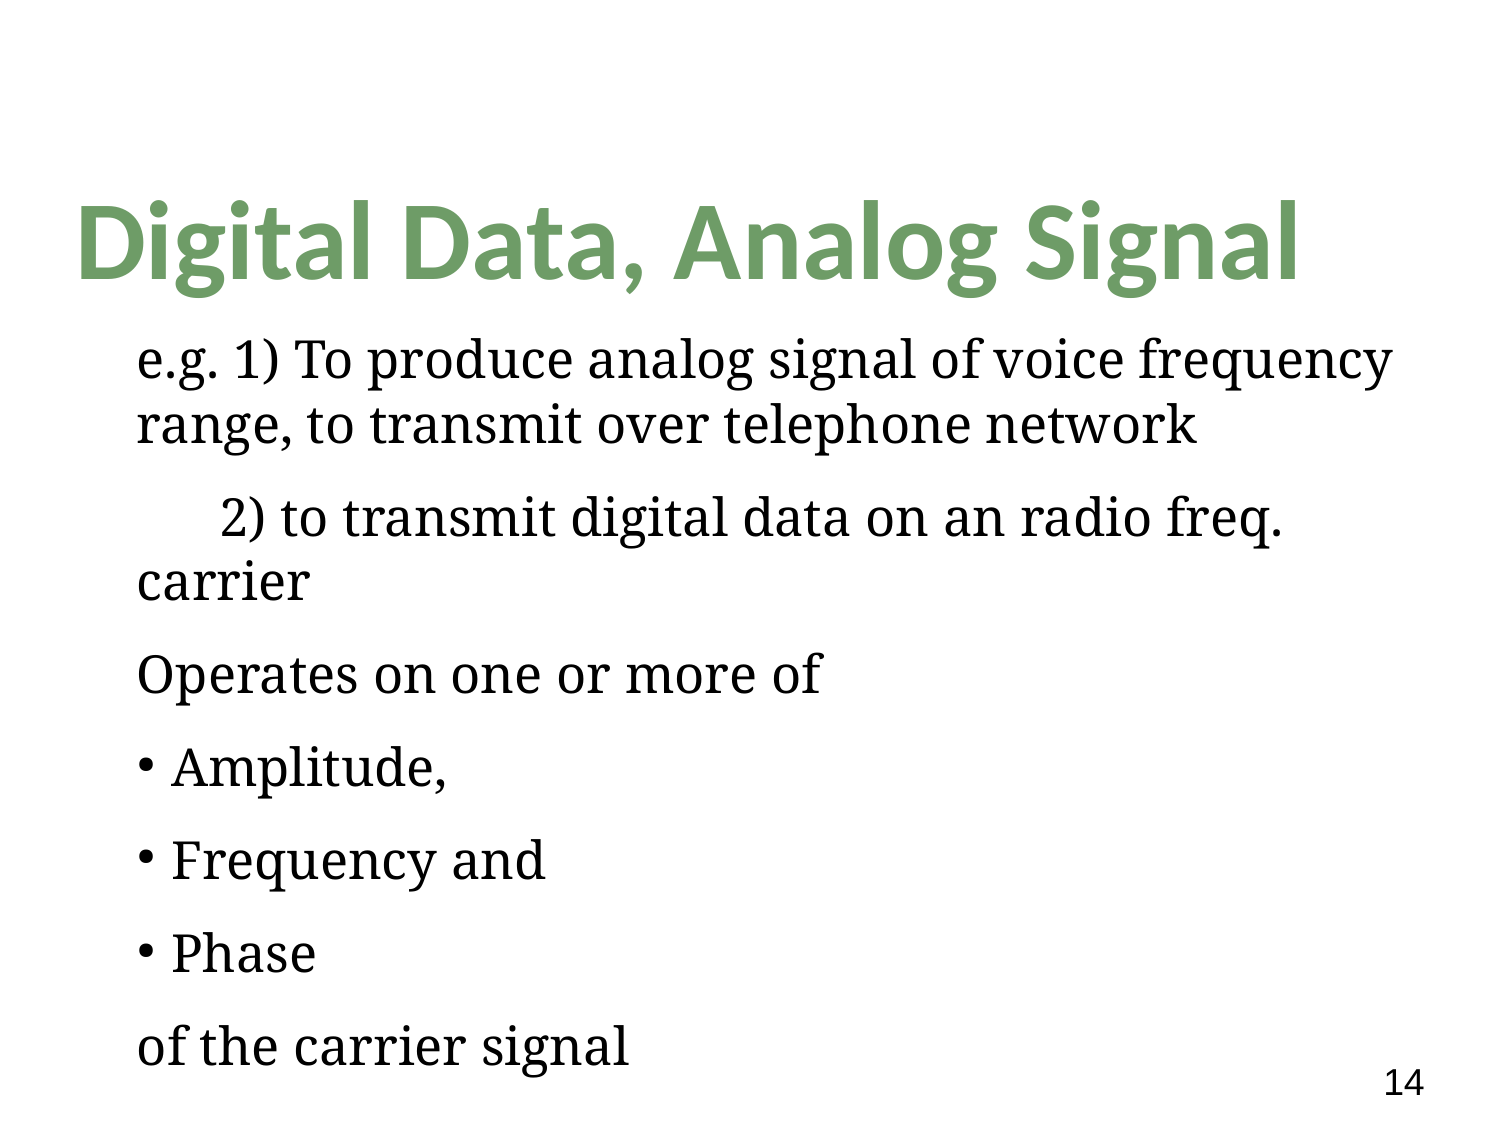

# Digital Data, Analog Signal
e.g. 1) To produce analog signal of voice frequency range, to transmit over telephone network
 2) to transmit digital data on an radio freq. carrier
Operates on one or more of
Amplitude,
Frequency and
Phase
of the carrier signal